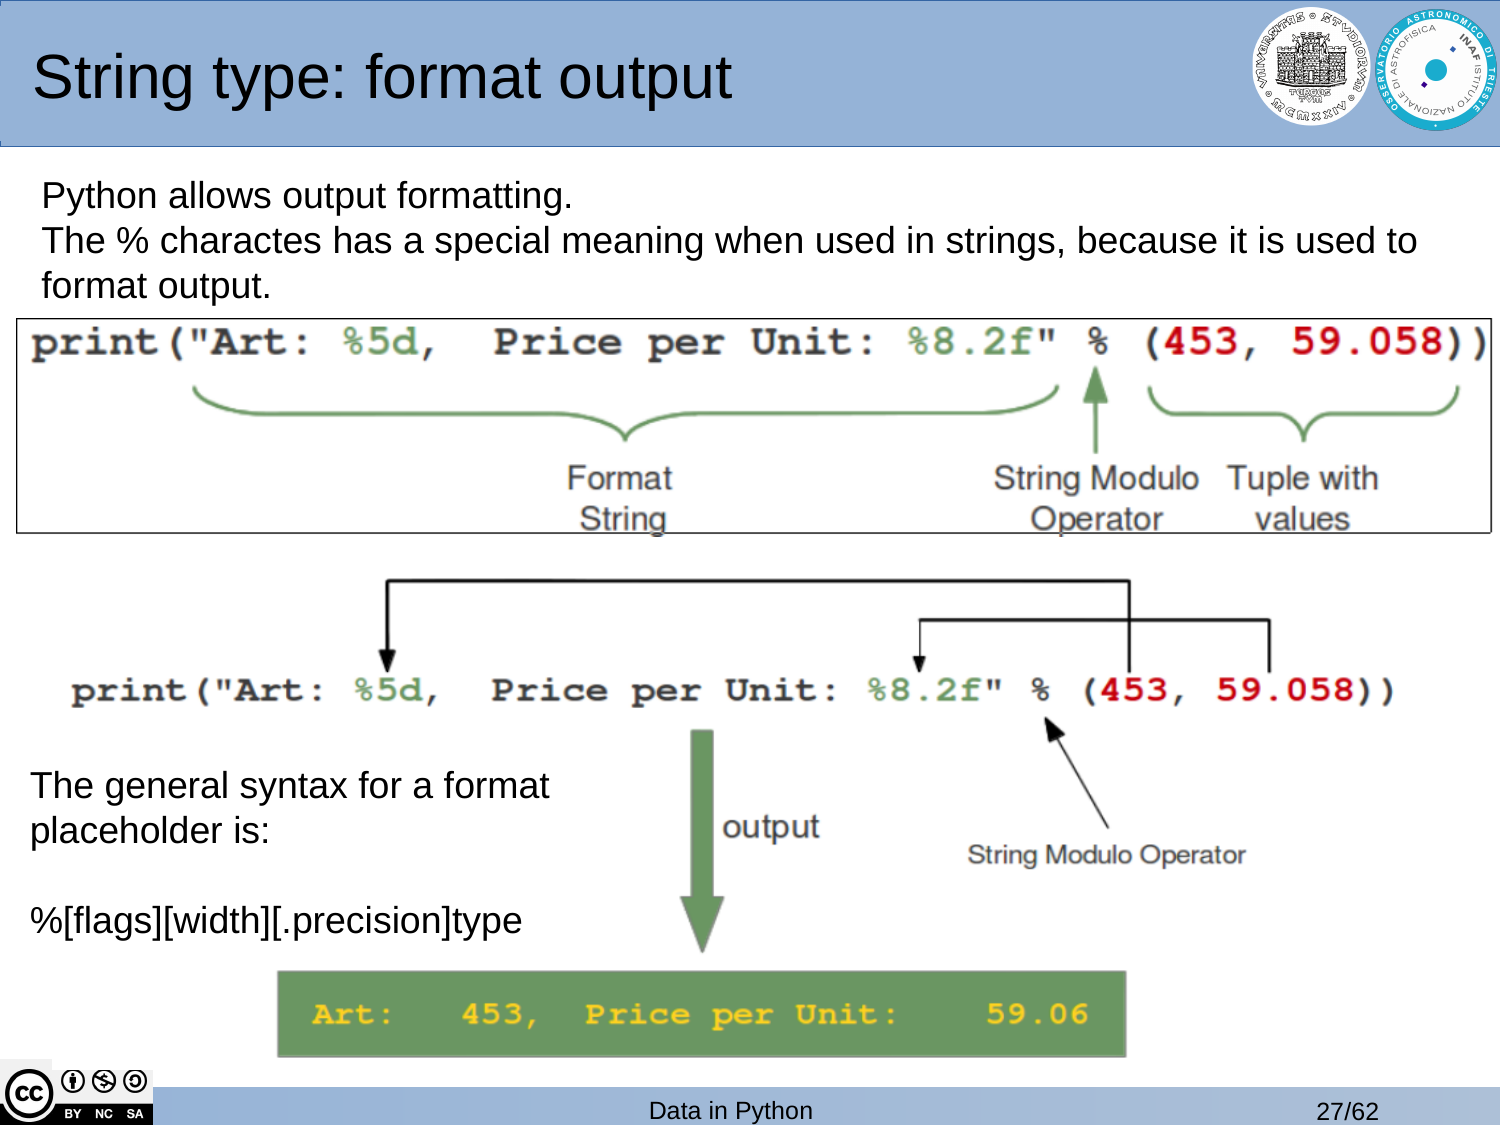

String type: format output
# Python allows output formatting.
The % charactes has a special meaning when used in strings, because it is used to format output.
The general syntax for a format
placeholder is:
%[flags][width][.precision]type
Format output: https://www.python-course.eu/python3_formatted_output.php
 https://www.tutorialspoint.com/python3/python_strings.htm